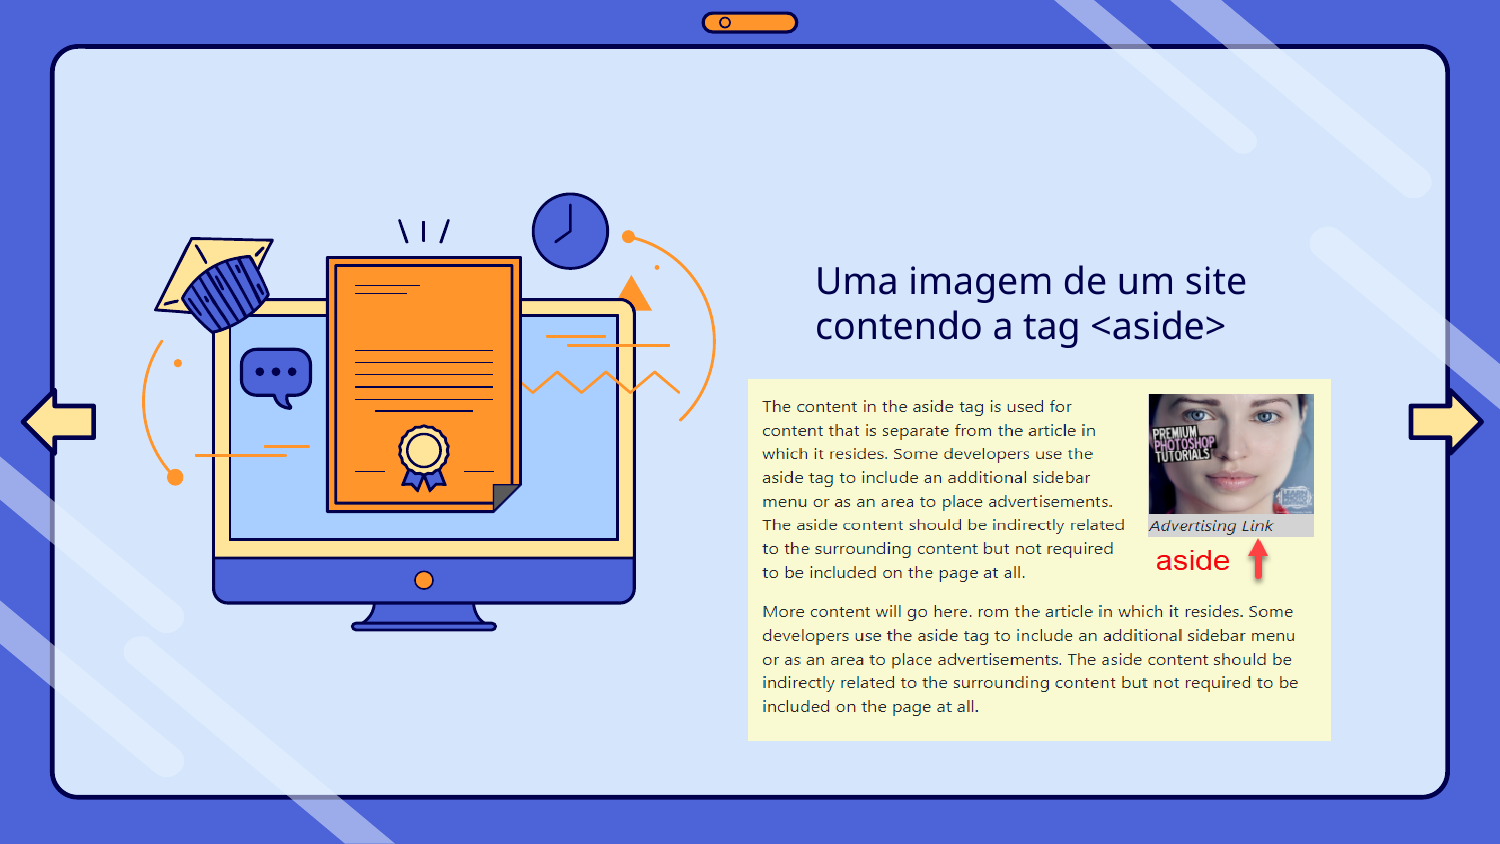

# Uma imagem de um site contendo a tag <aside>